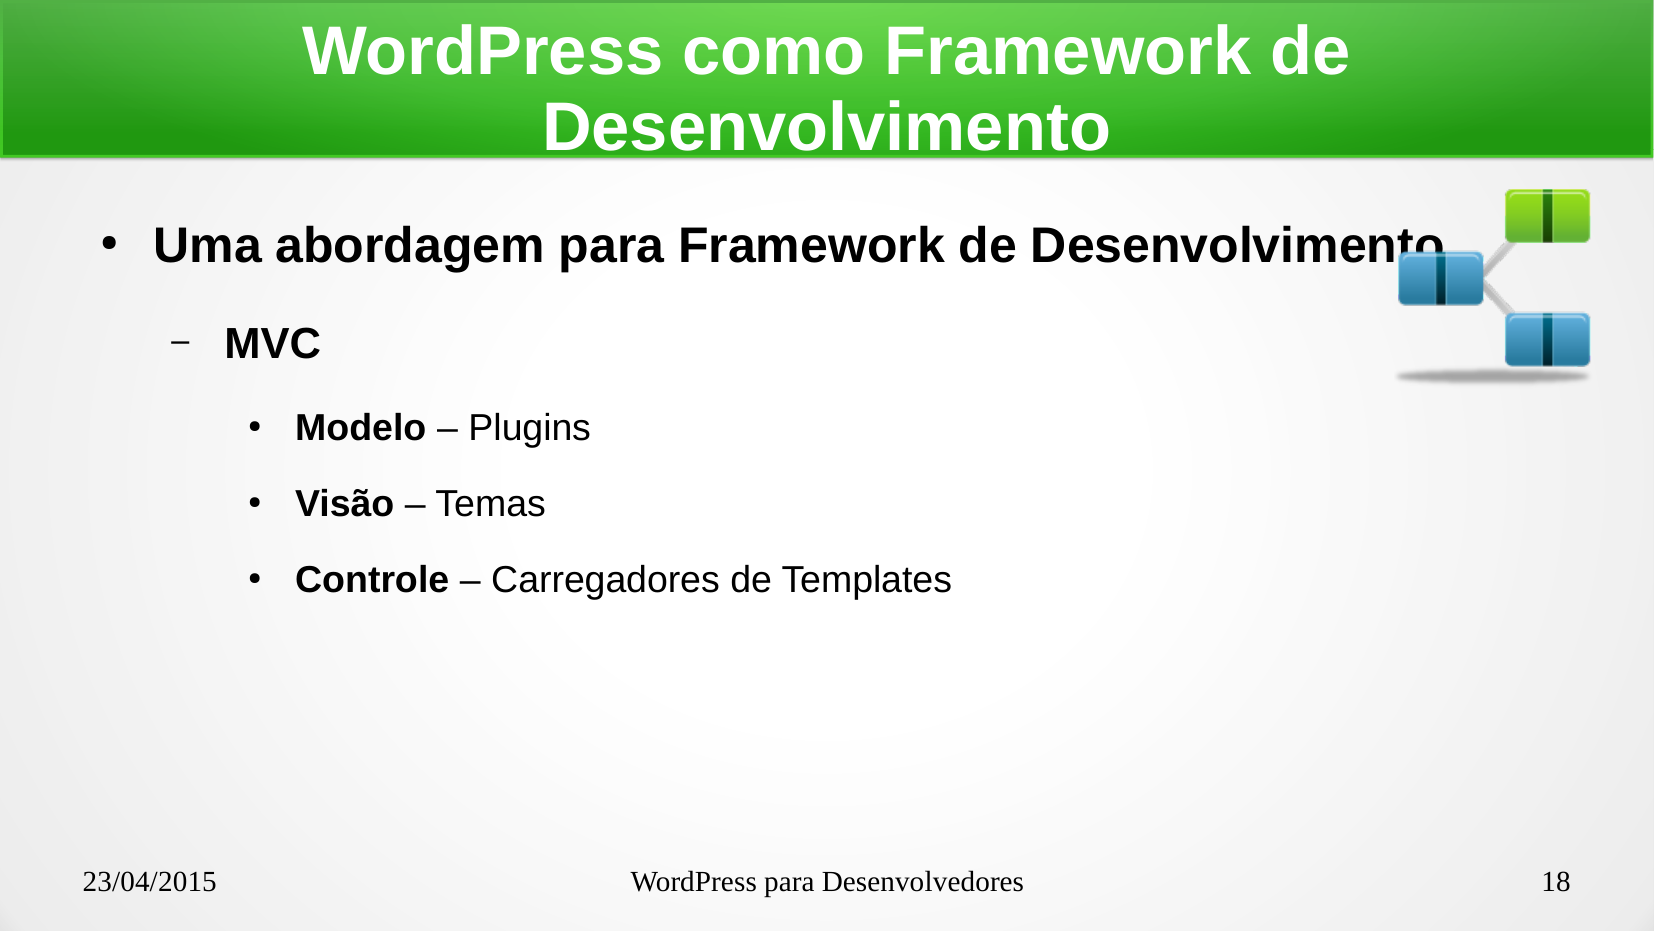

# WordPress como Framework de Desenvolvimento
Uma abordagem para Framework de Desenvolvimento
MVC
Modelo – Plugins
Visão – Temas
Controle – Carregadores de Templates
23/04/2015
WordPress para Desenvolvedores
18